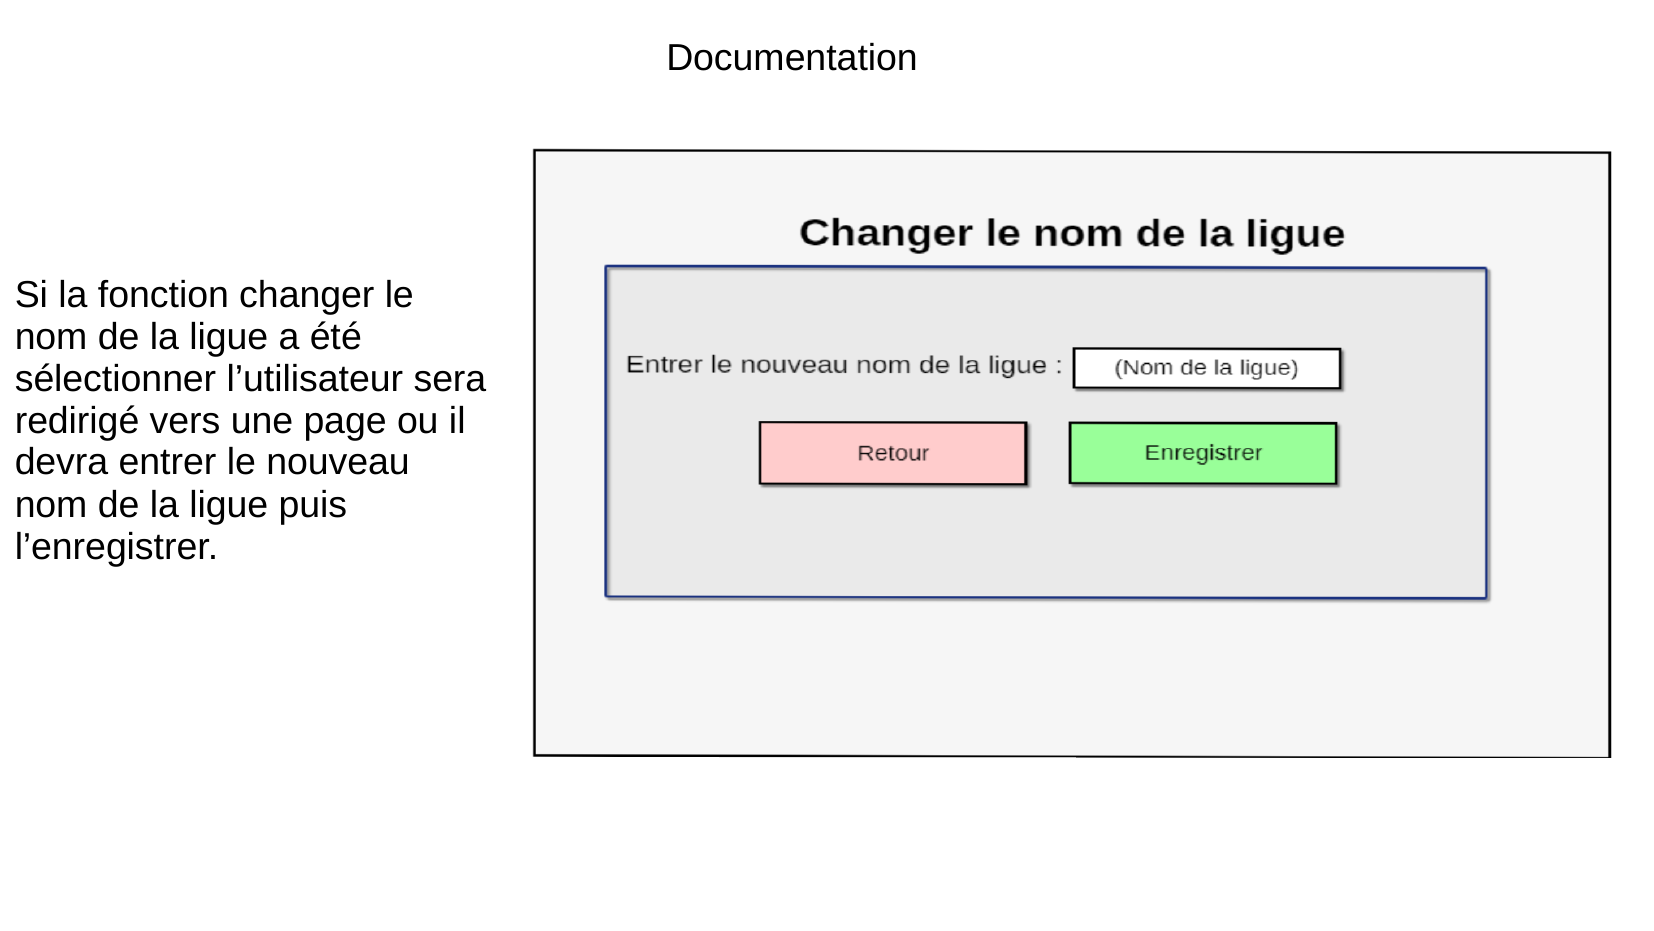

Documentation
Si la fonction changer le nom de la ligue a été sélectionner l’utilisateur sera redirigé vers une page ou il devra entrer le nouveau nom de la ligue puis l’enregistrer.